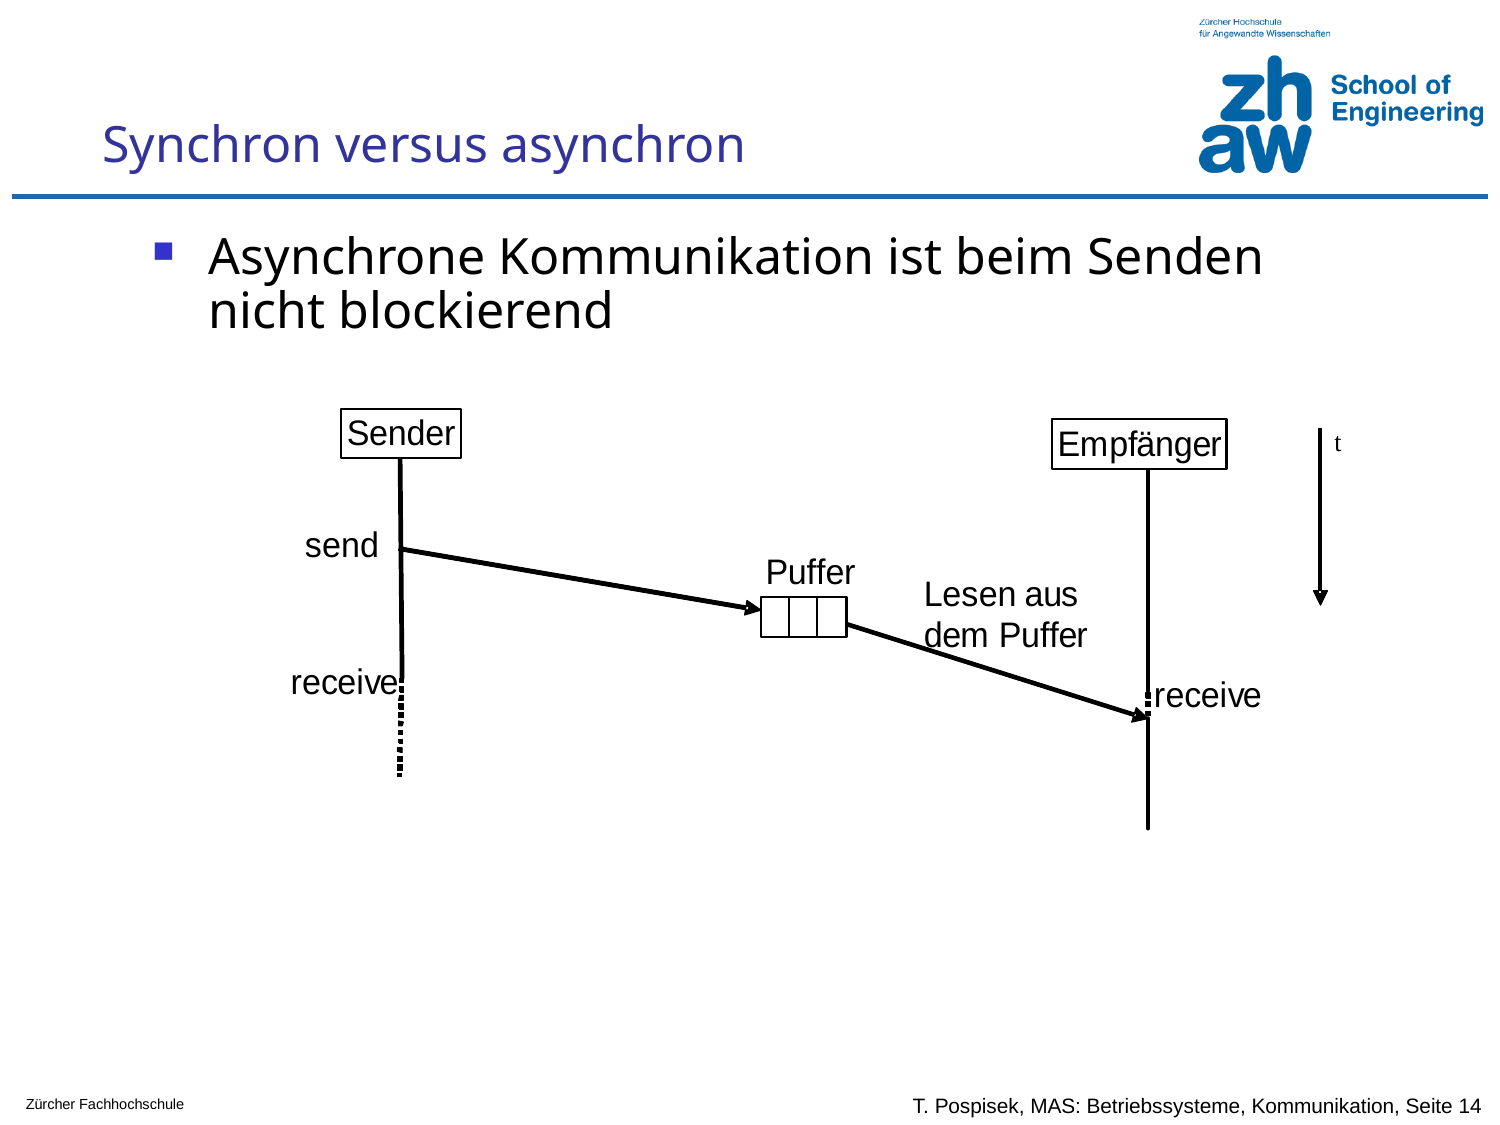

Synchron versus asynchron
# Asynchrone Kommunikation ist beim Senden nicht blockierend